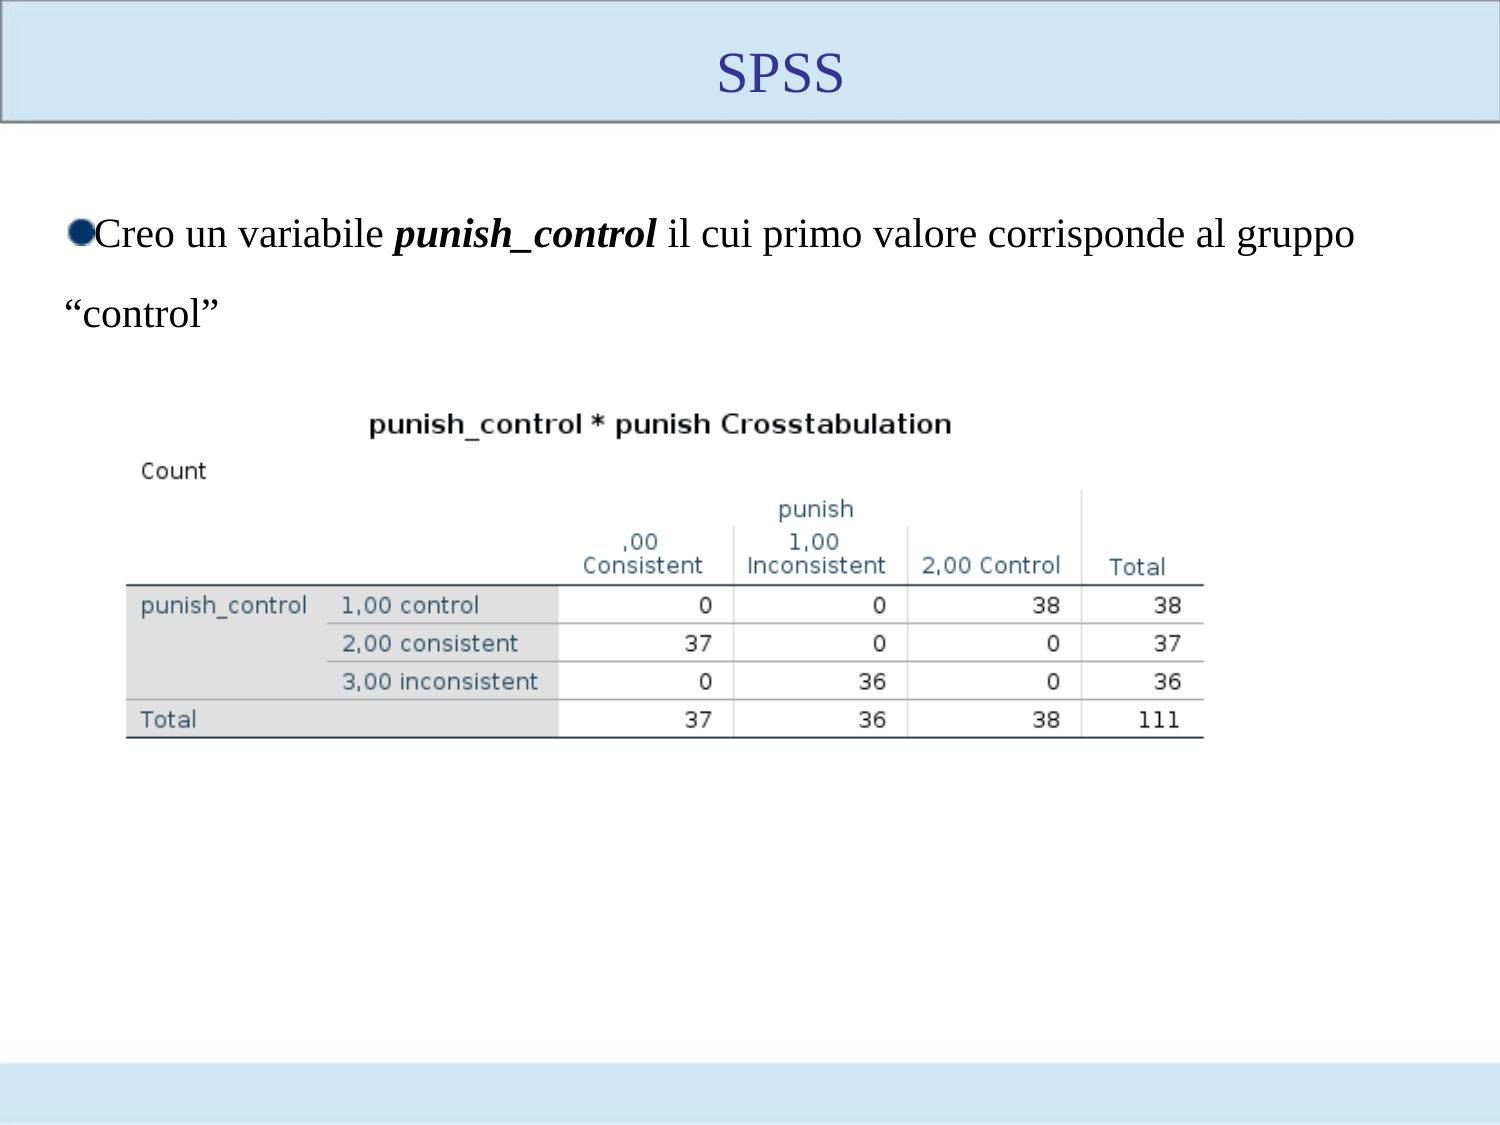

# SPSS
Creo un variabile punish_control il cui primo valore corrisponde al gruppo “control”